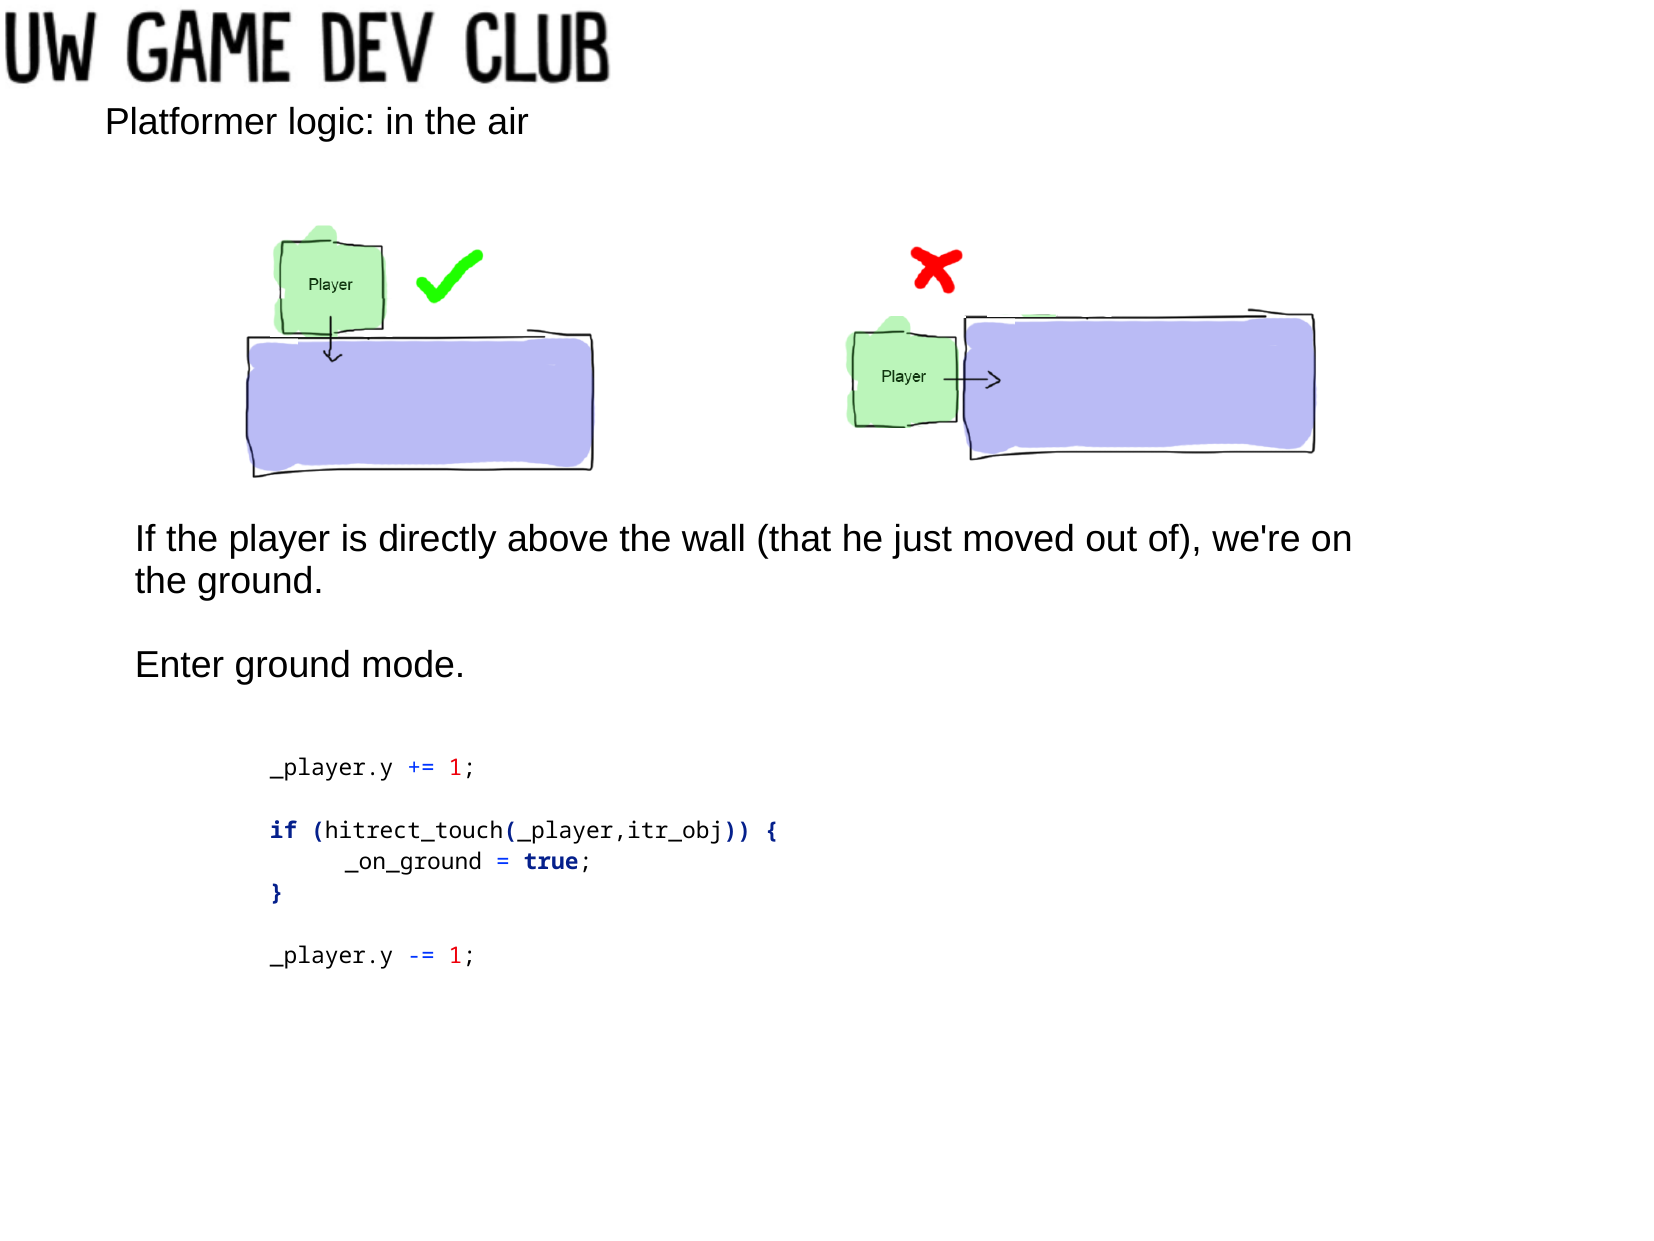

Platformer logic: in the air
If the player is directly above the wall (that he just moved out of), we're on the ground.
Enter ground mode.
_player.y += 1;
if (hitrect_touch(_player,itr_obj)) {
	_on_ground = true;
}
_player.y -= 1;